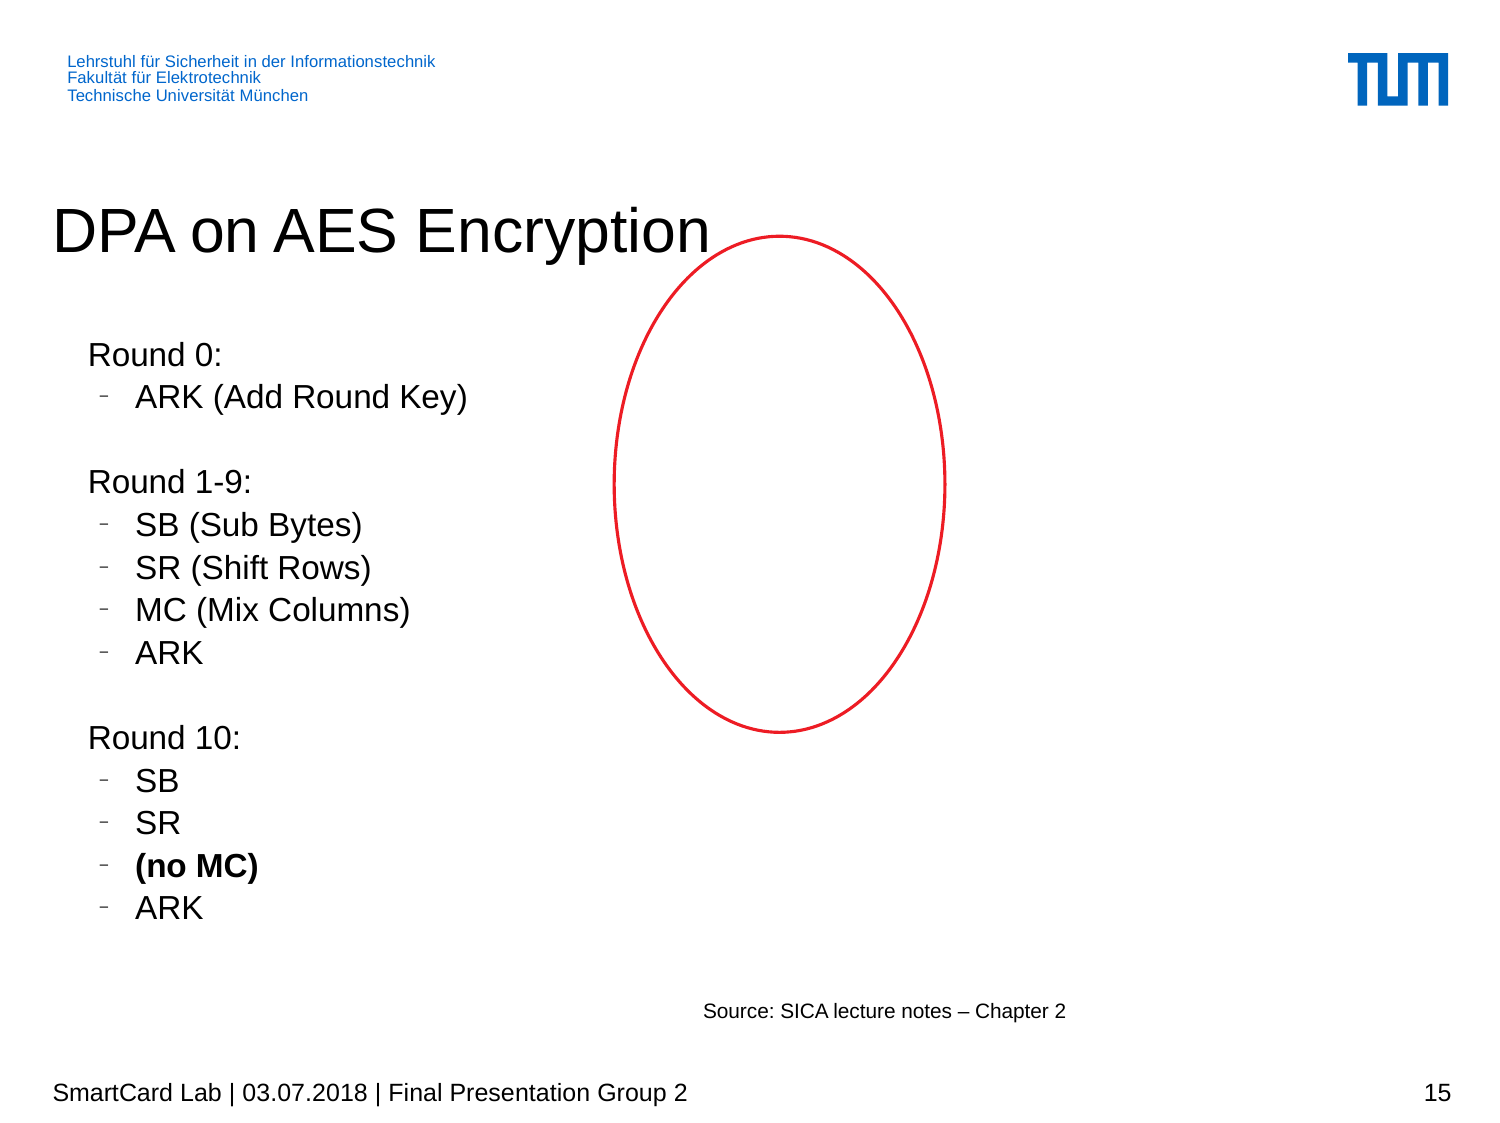

# DPA on AES Encryption
Round 0:
ARK (Add Round Key)
Round 1-9:
SB (Sub Bytes)
SR (Shift Rows)
MC (Mix Columns)
ARK
Round 10:
SB
SR
(no MC)
ARK
Source: SICA lecture notes – Chapter 2
SmartCard Lab | 03.07.2018 | Final Presentation Group 2
15